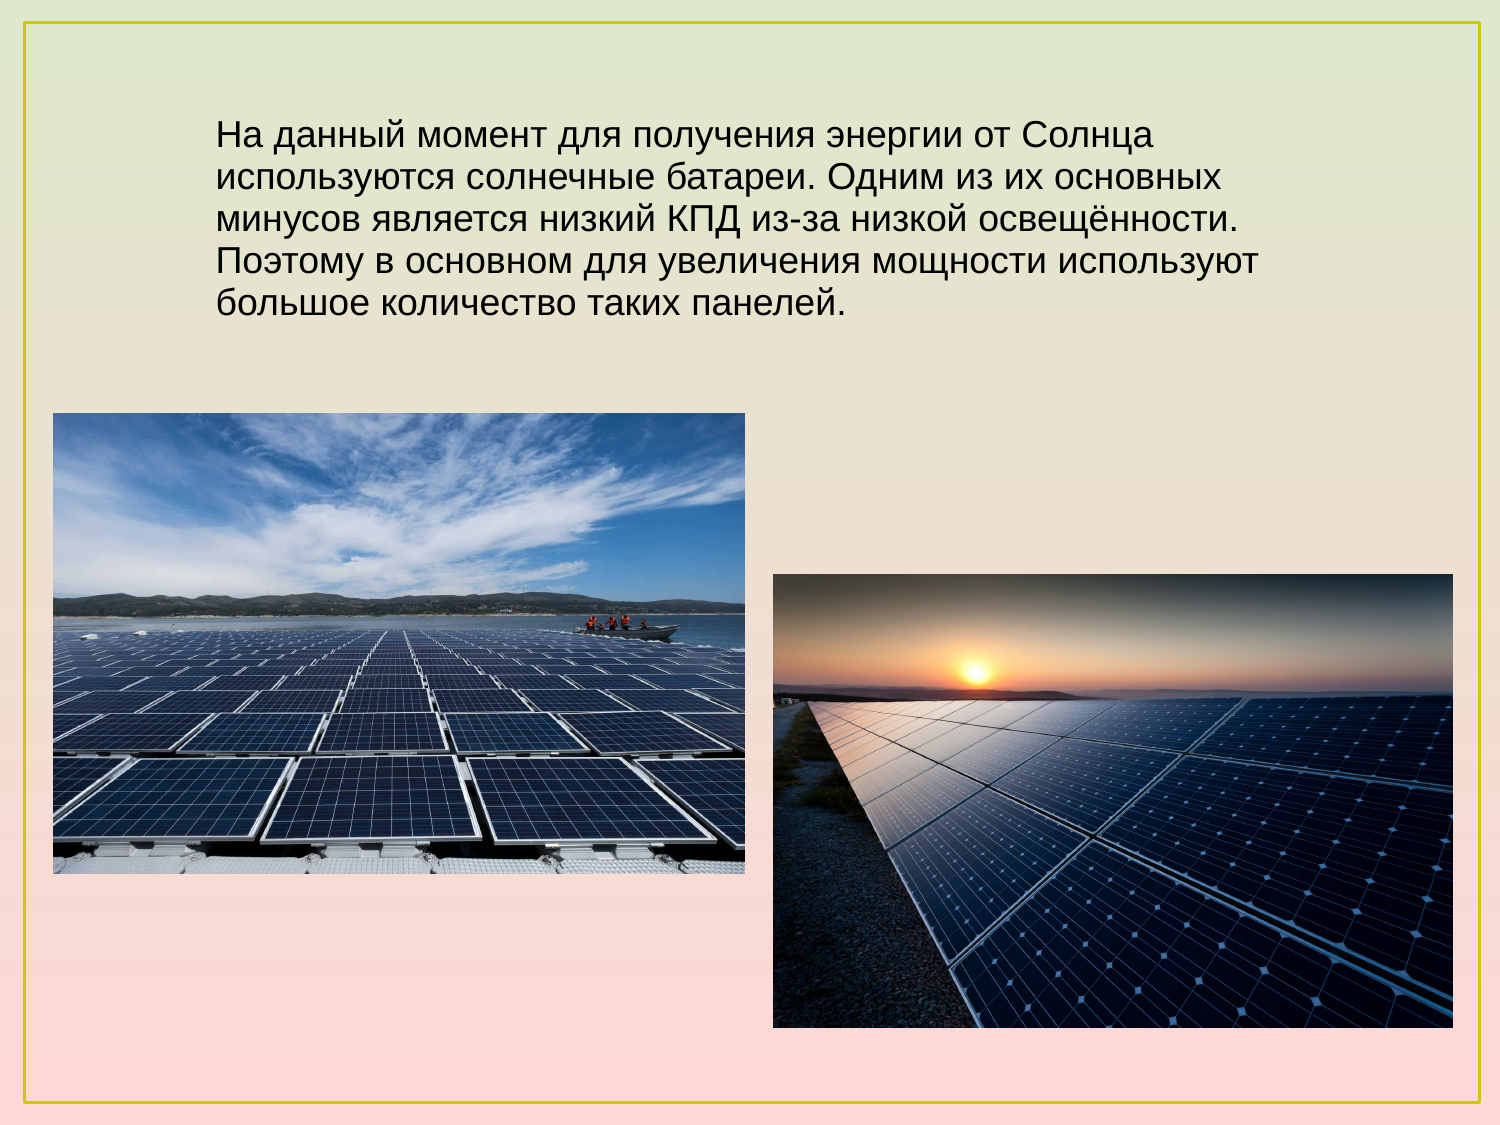

На данный момент для получения энергии от Солнца используются солнечные батареи. Одним из их основных минусов является низкий КПД из-за низкой освещённости.
Поэтому в основном для увеличения мощности используют большое количество таких панелей.